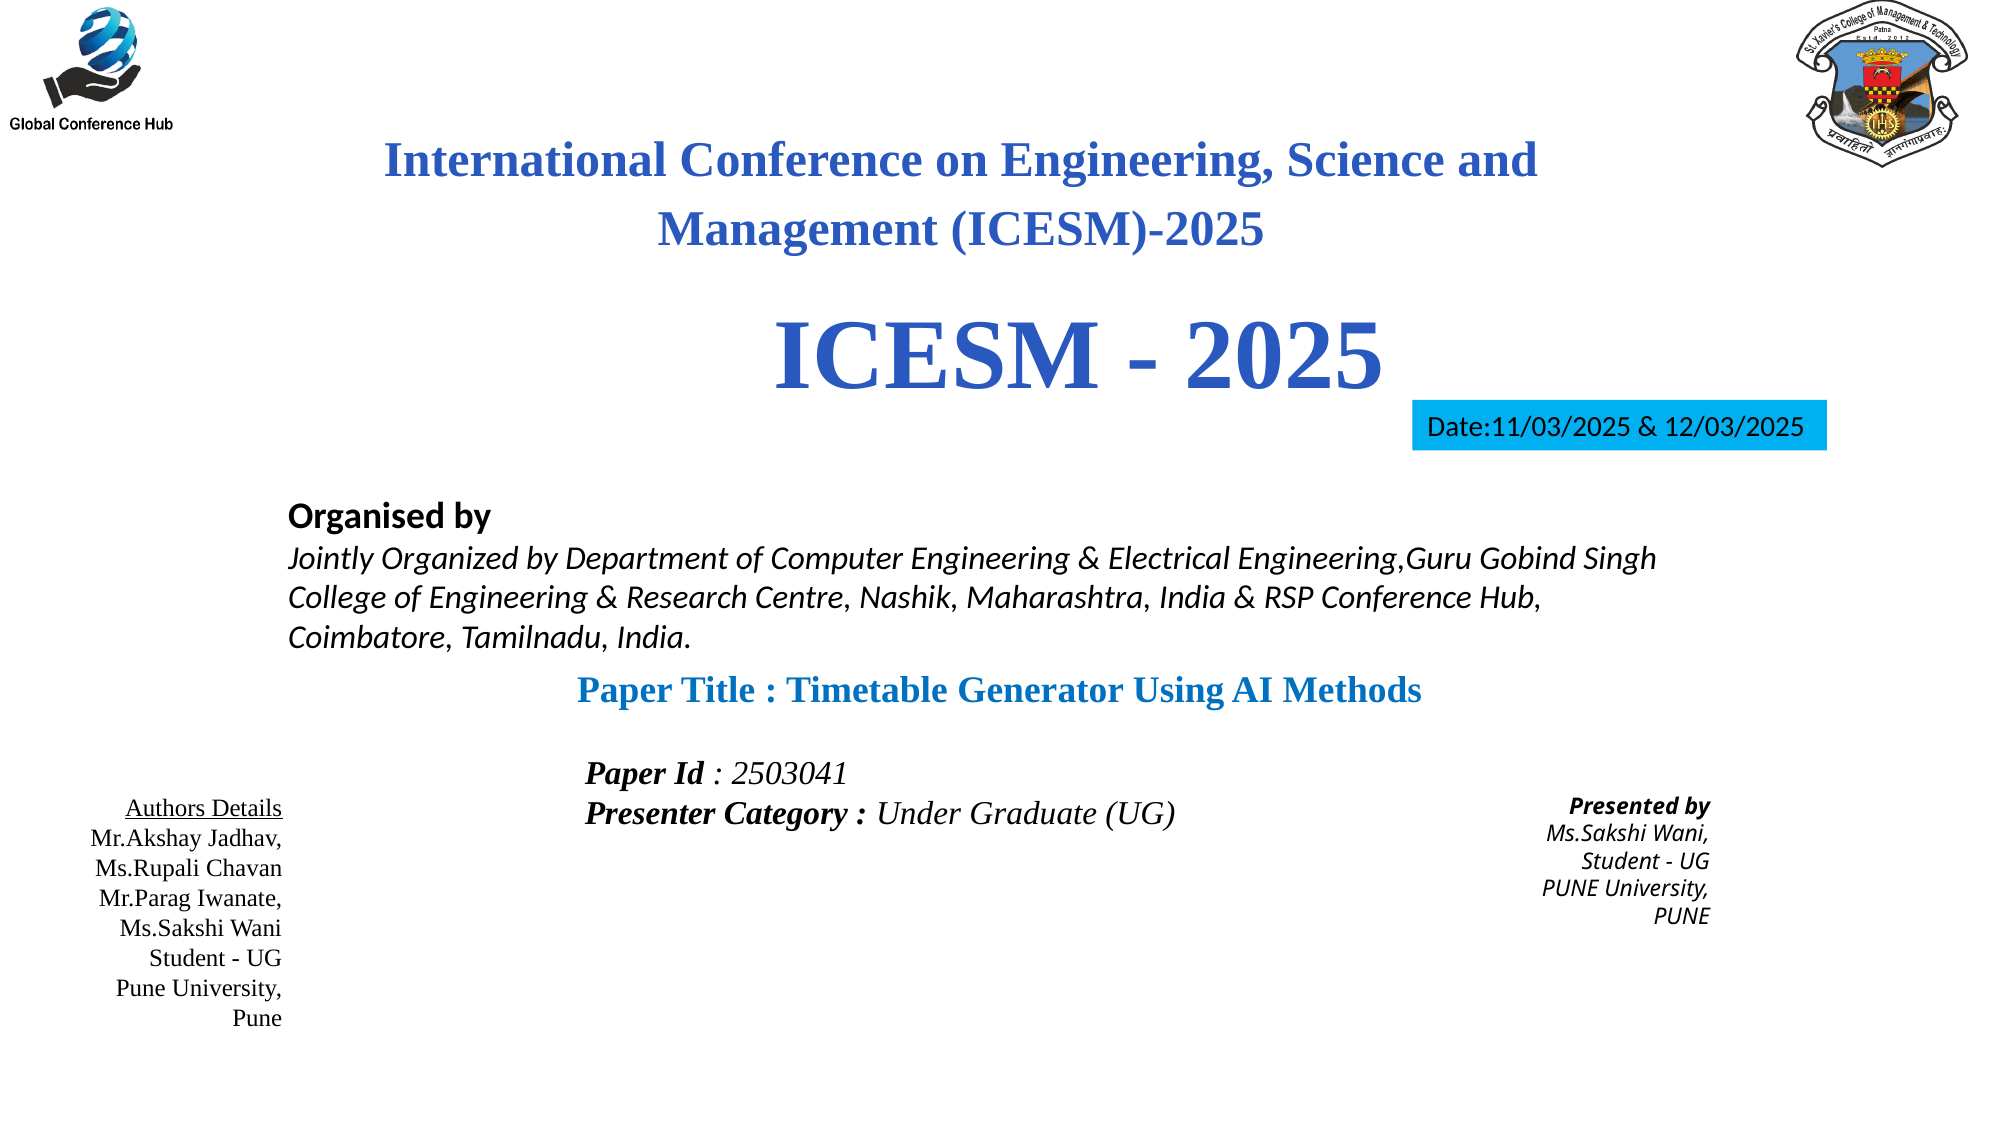

# Paper Title : Timetable Generator Using AI Methods
Paper Id : 2503041
Presenter Category : Under Graduate (UG)
Authors Details
Mr.Akshay Jadhav,
Ms.Rupali Chavan
Mr.Parag Iwanate,
Ms.Sakshi Wani
Student - UG
Pune University,
Pune
Presented by
Ms.Sakshi Wani,
Student - UG
PUNE University,
PUNE